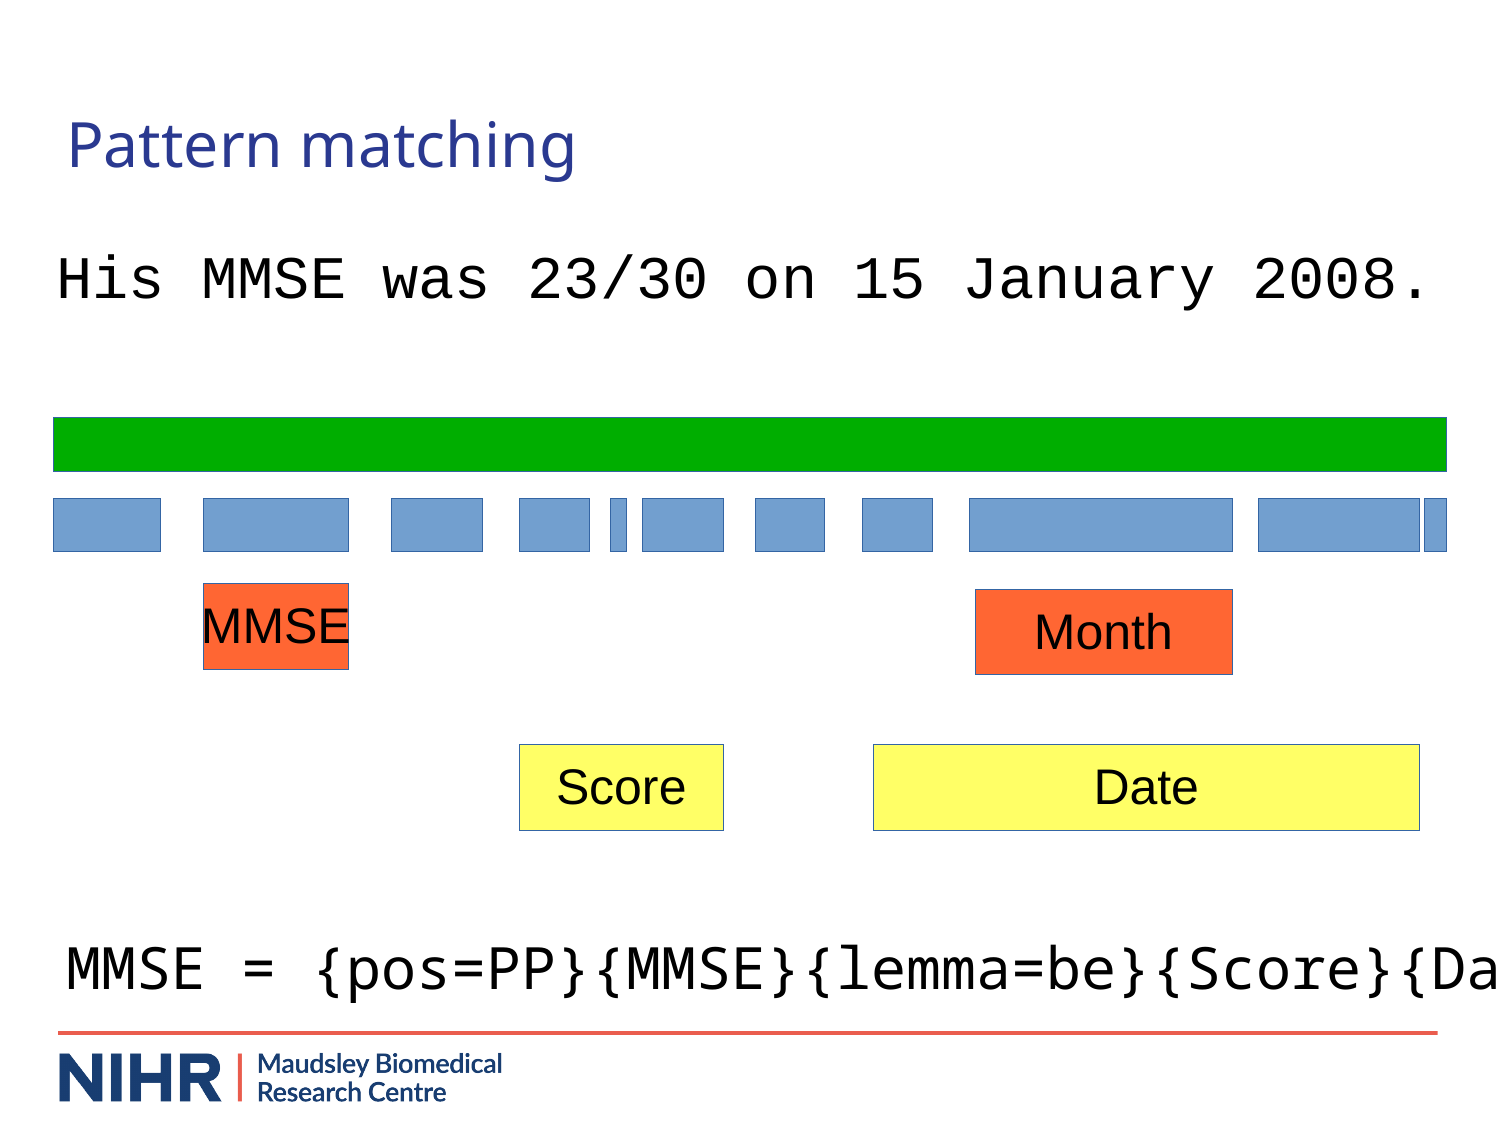

# Pattern matching
His MMSE was 23/30 on 15 January 2008.
MMSE
Month
Score
Date
MMSE = {pos=PP}{MMSE}{lemma=be}{Score}{Date}